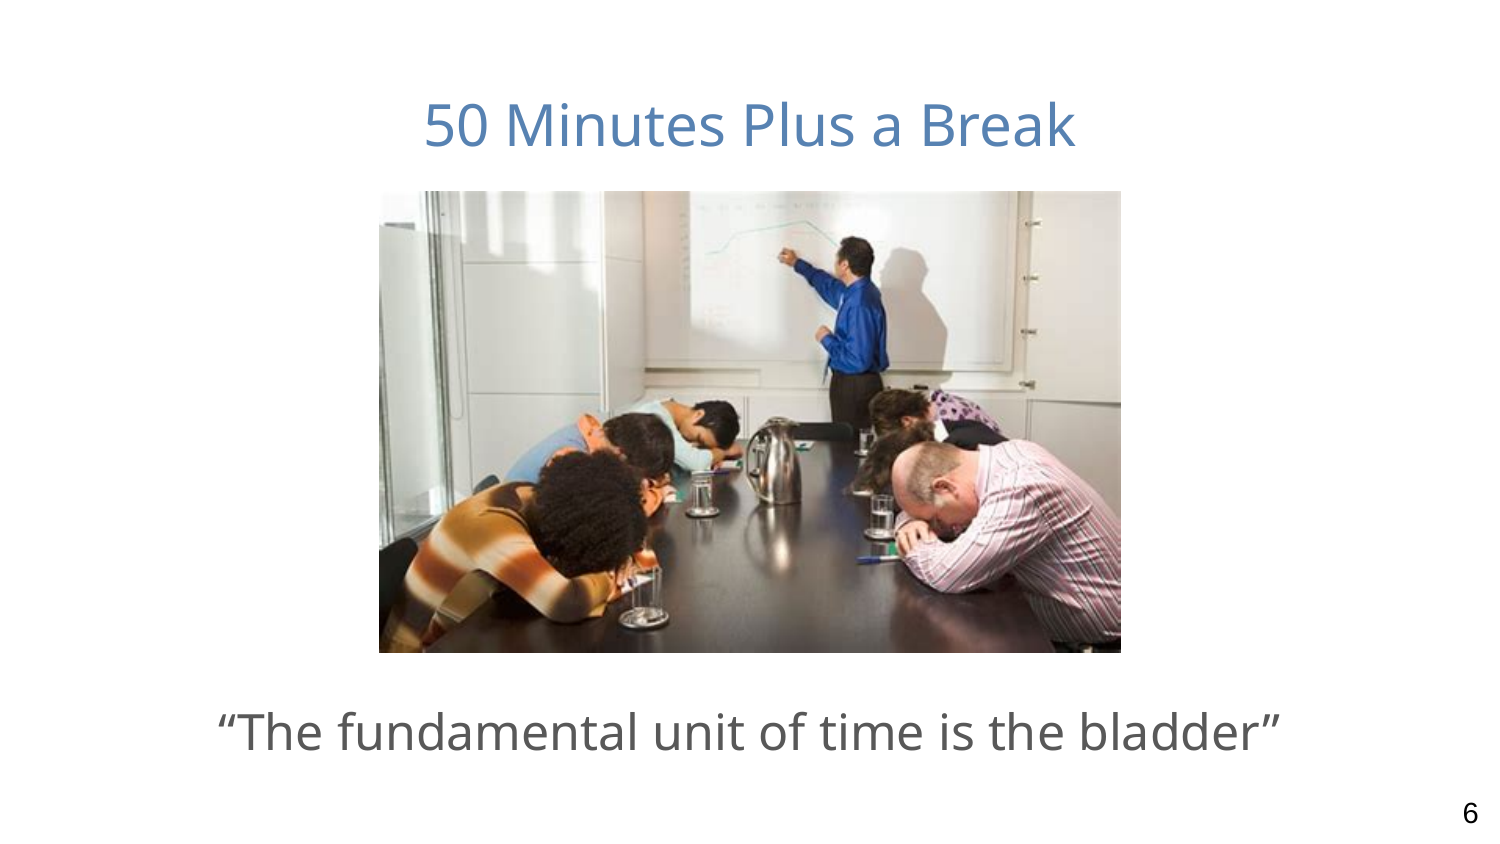

# 50 Minutes Plus a Break
“The fundamental unit of time is the bladder”